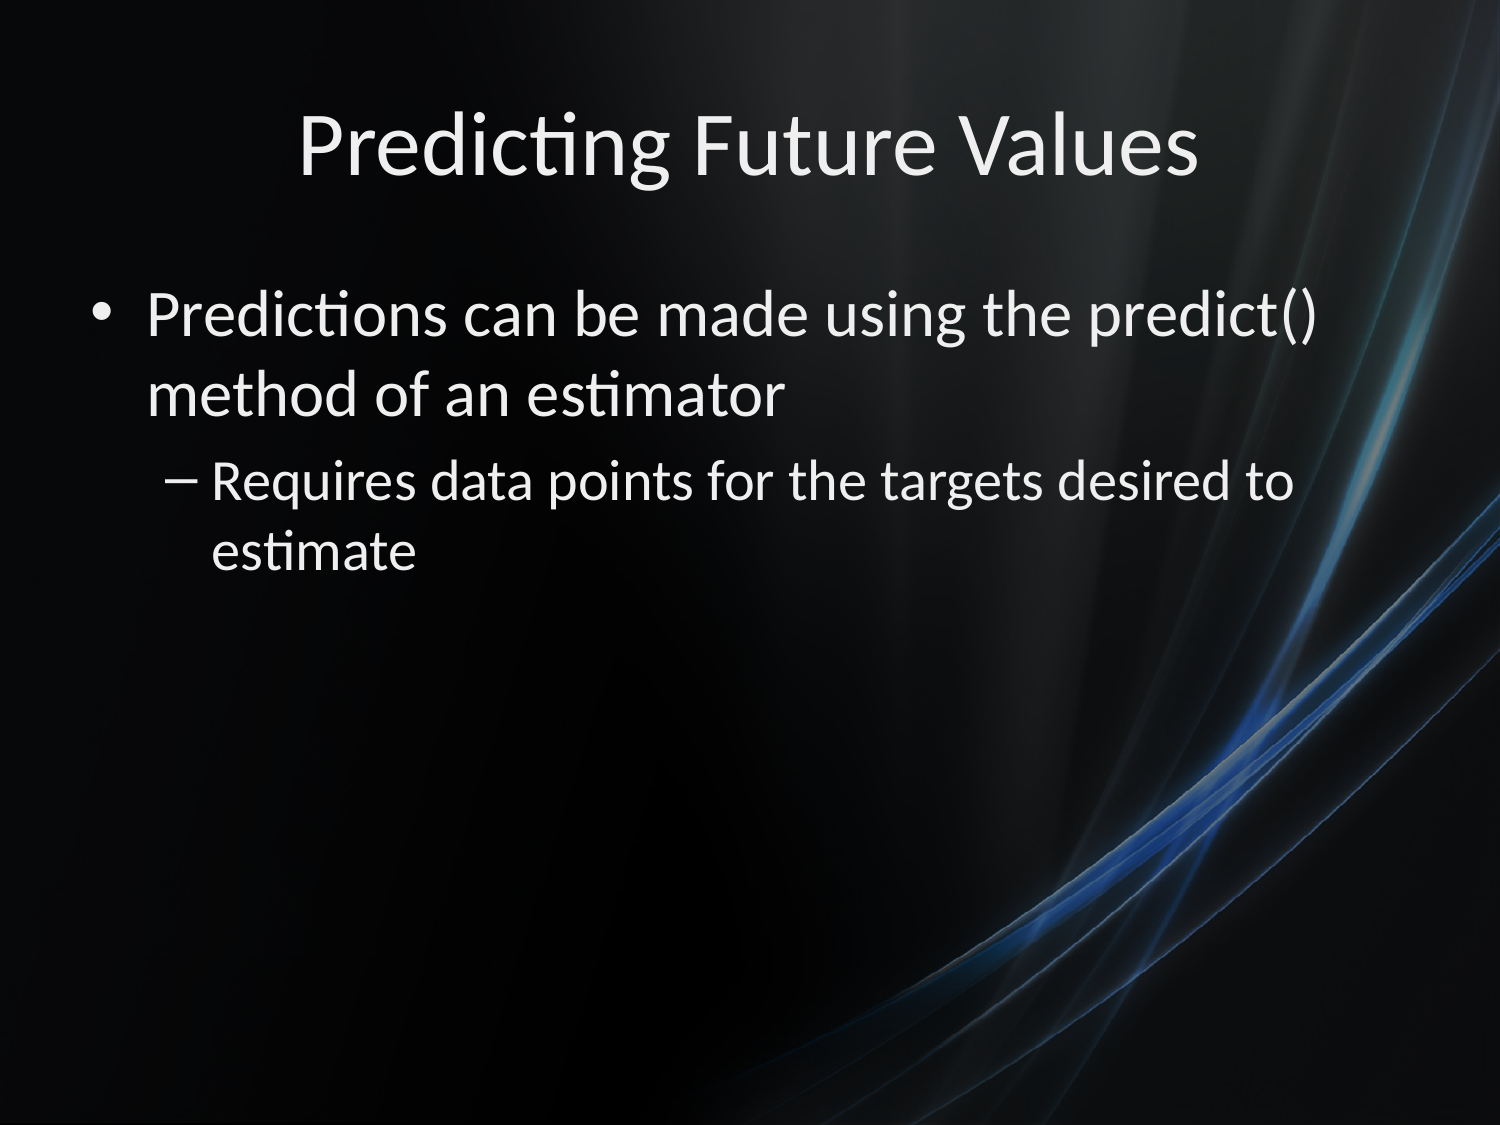

# Predicting Future Values
Predictions can be made using the predict() method of an estimator
Requires data points for the targets desired to estimate